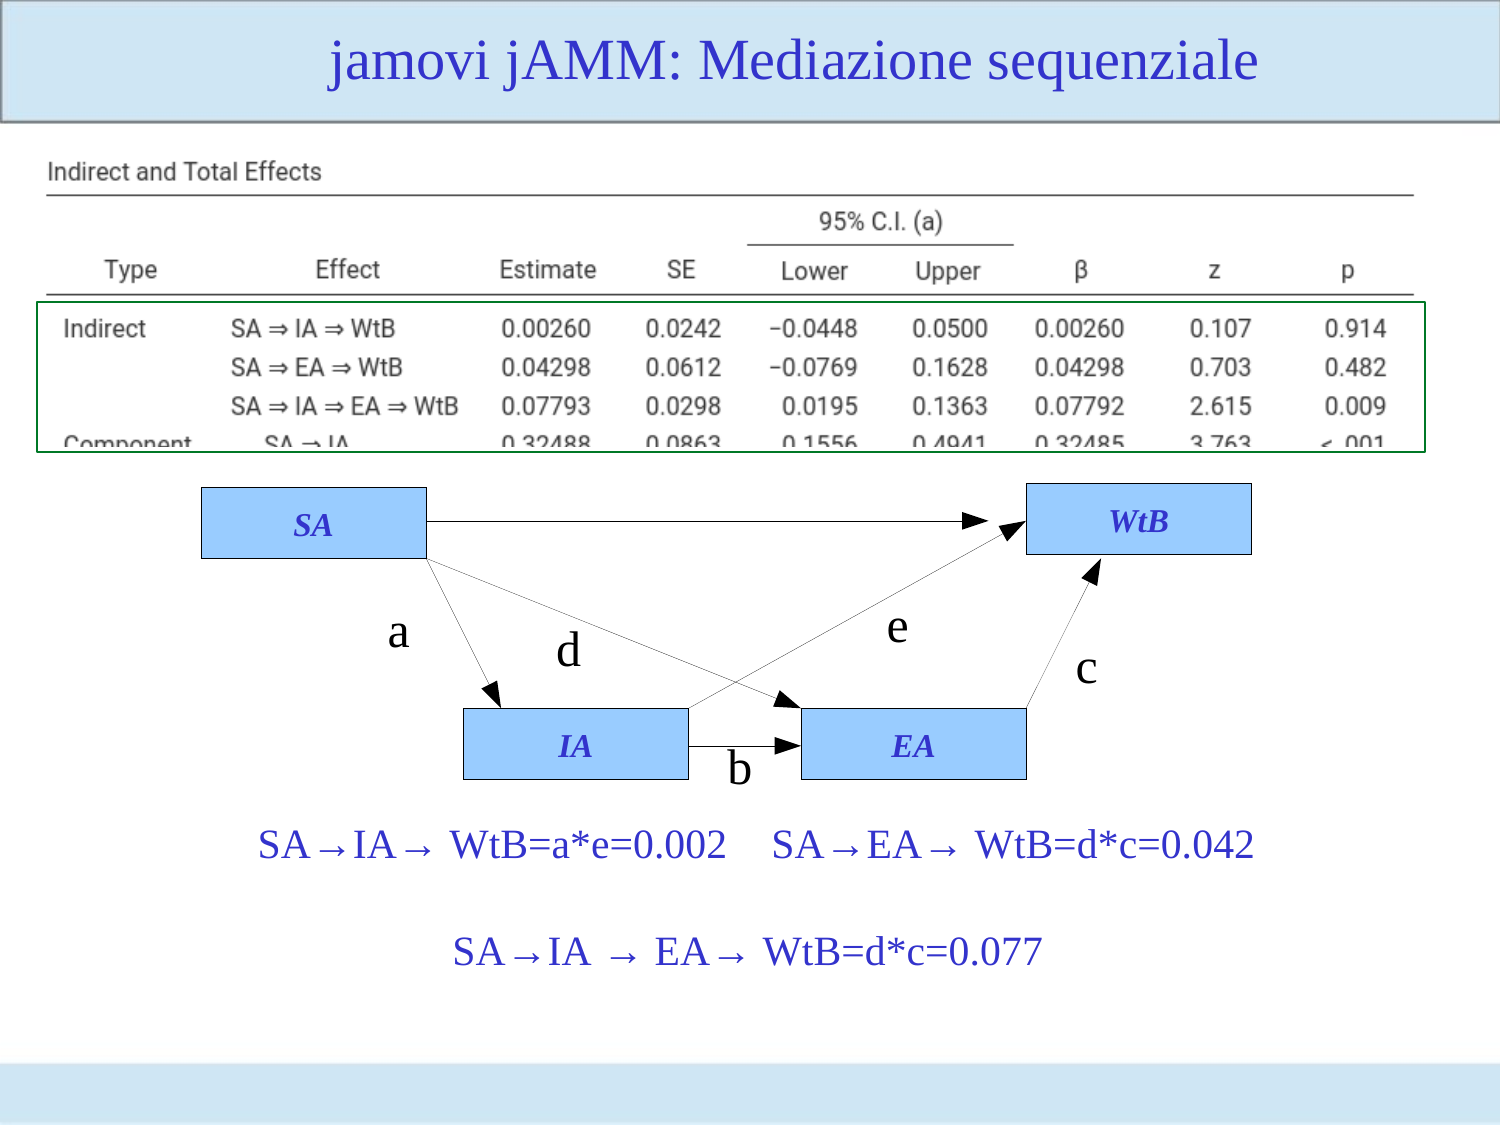

# jamovi jAMM: Mediazione sequenziale
WtB
SA
e
a
d
c
IA
EA
b
SA→IA→ WtB=a*e=0.002
SA→EA→ WtB=d*c=0.042
SA→IA → EA→ WtB=d*c=0.077